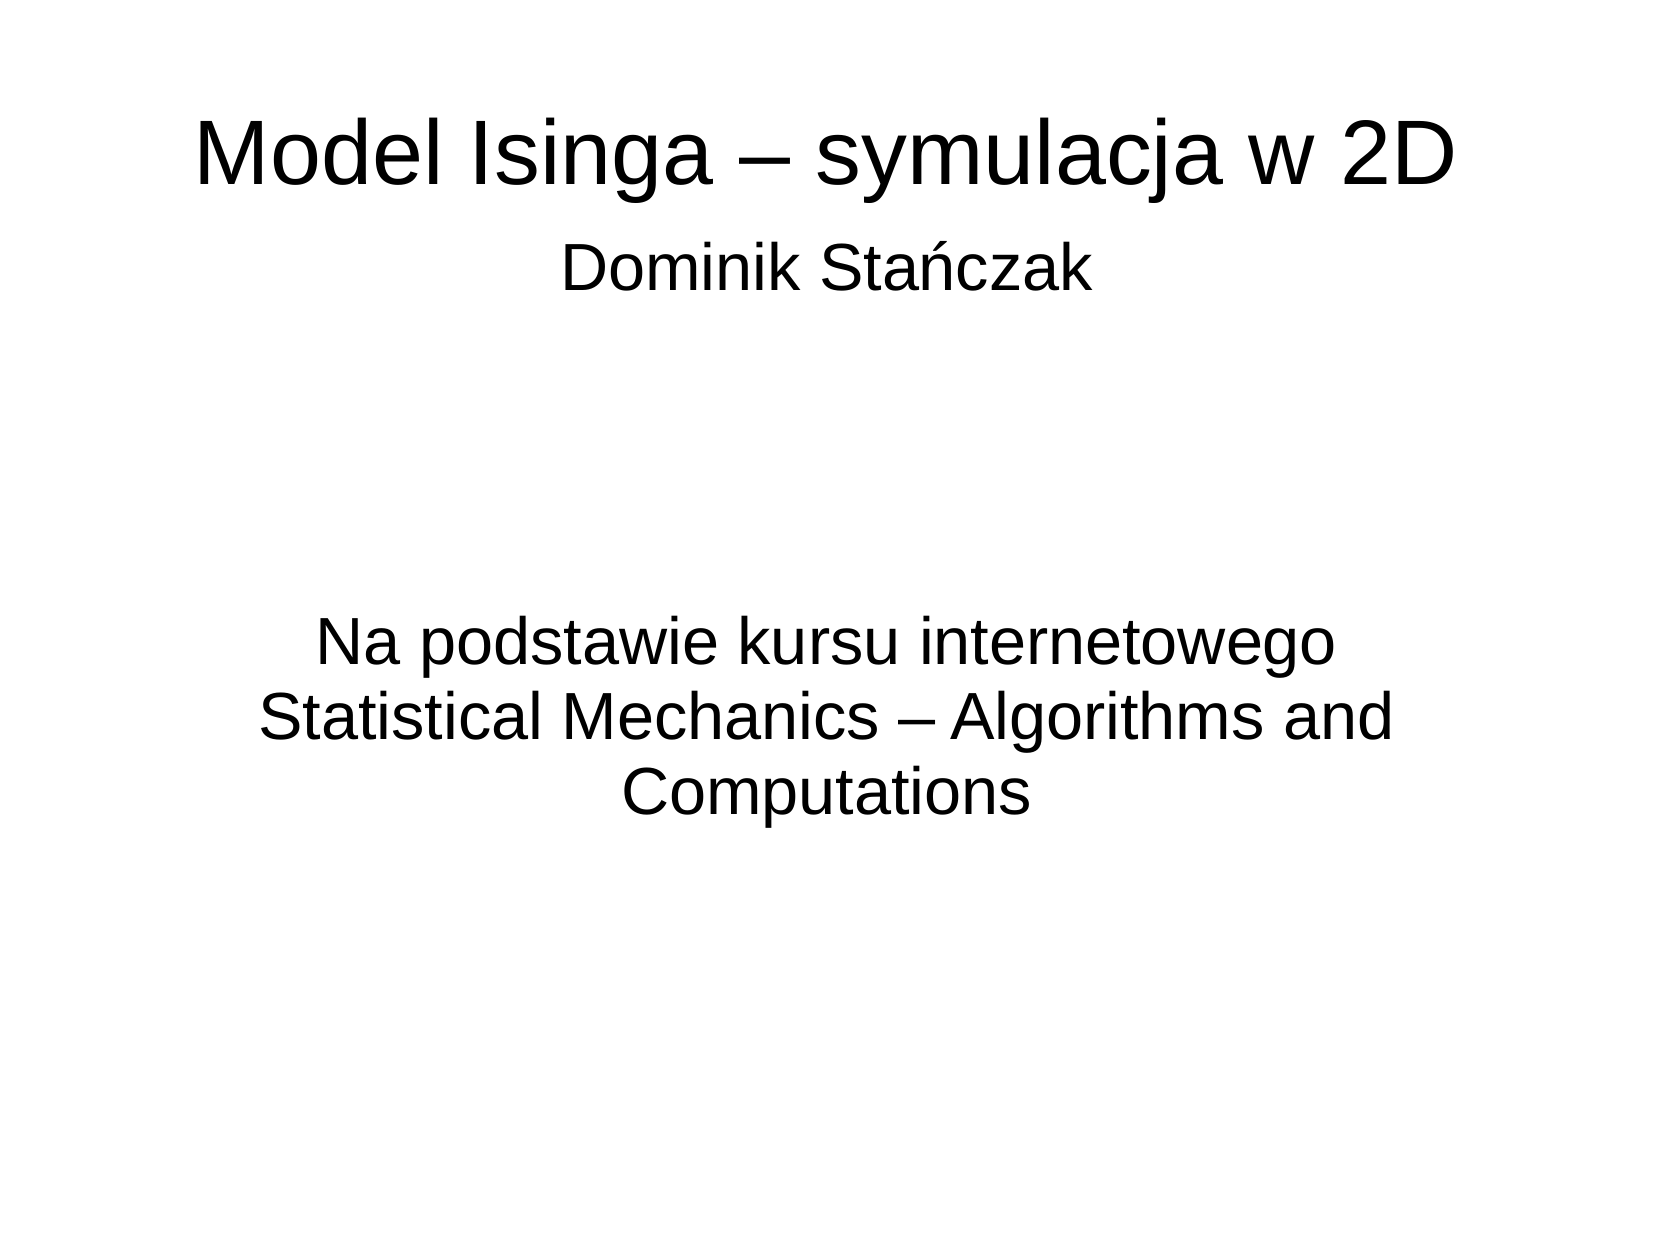

# Model Isinga – symulacja w 2D
Dominik Stańczak
Na podstawie kursu internetowego
Statistical Mechanics – Algorithms and Computations